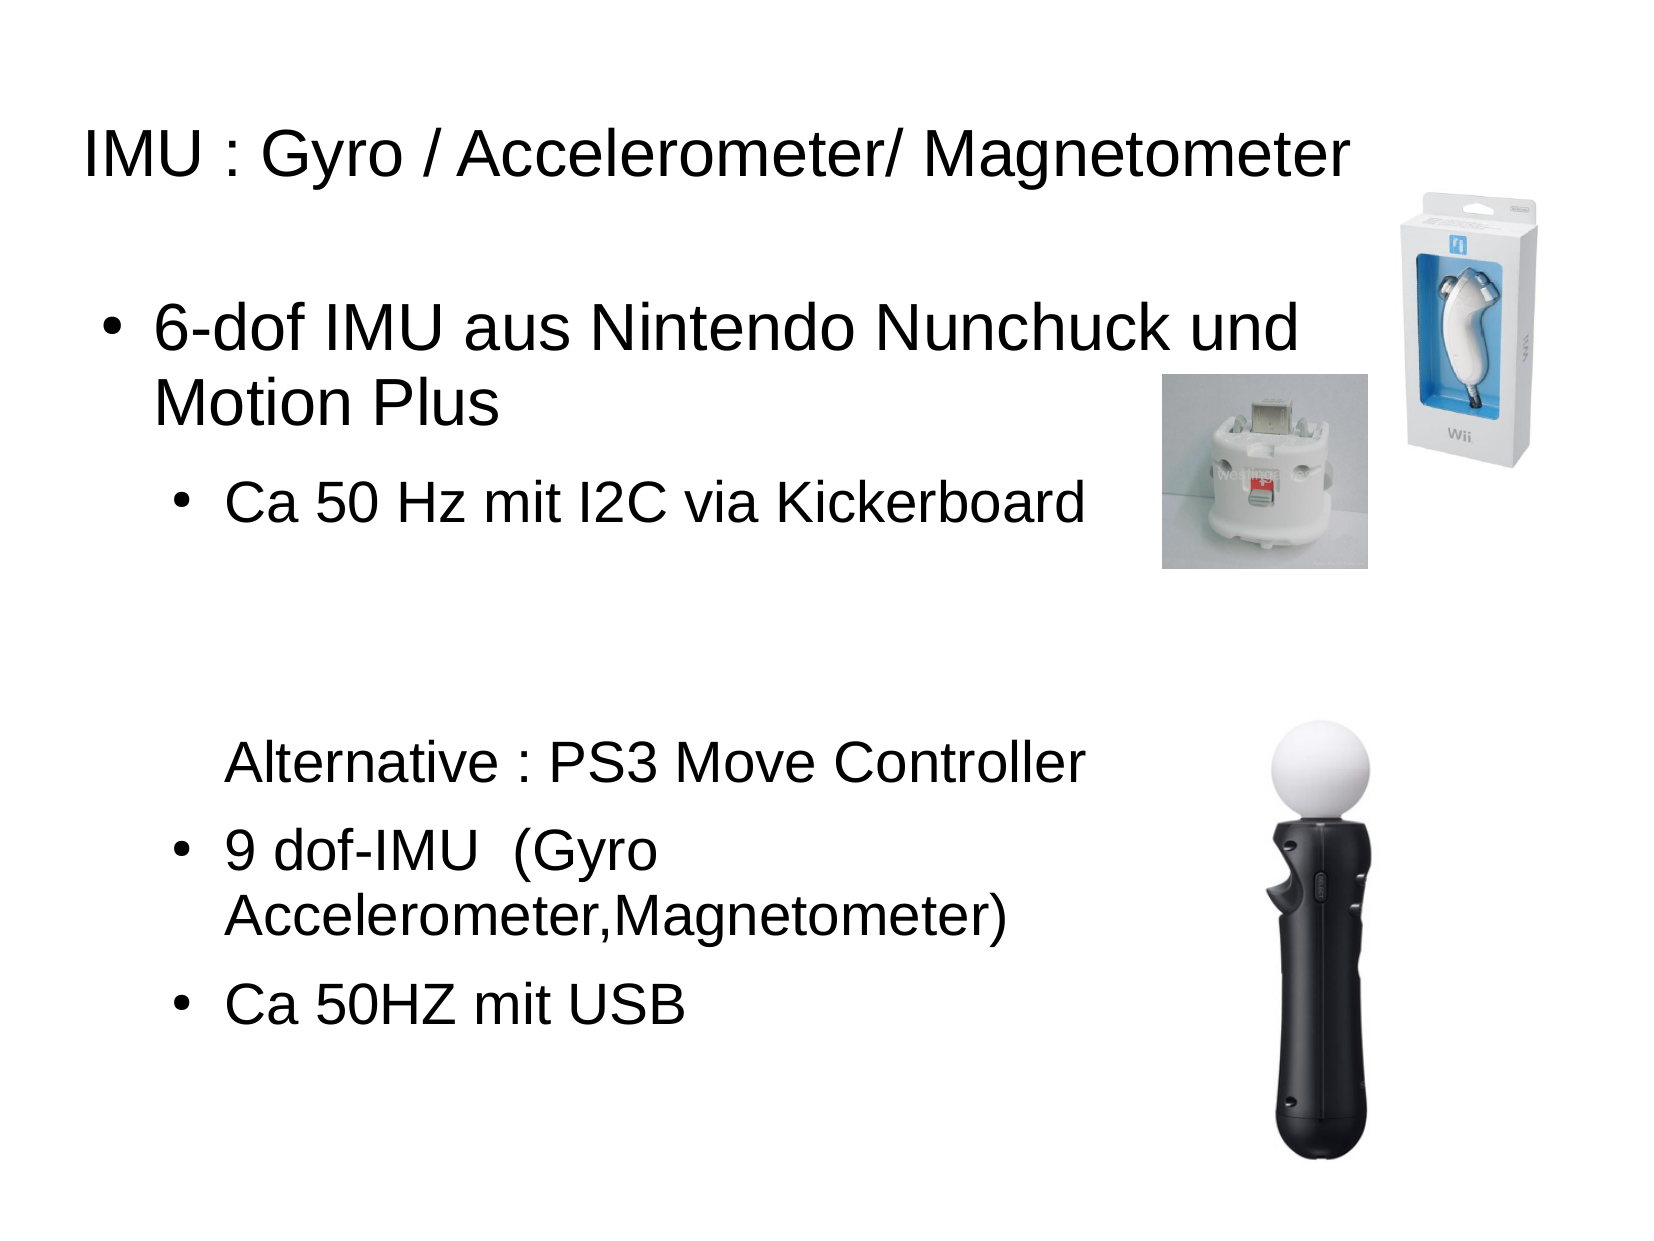

# IMU : Gyro / Accelerometer/ Magnetometer
6-dof IMU aus Nintendo Nunchuck und Motion Plus
Ca 50 Hz mit I2C via Kickerboard
Alternative : PS3 Move Controller
9 dof-IMU (Gyro Accelerometer,Magnetometer)
Ca 50HZ mit USB